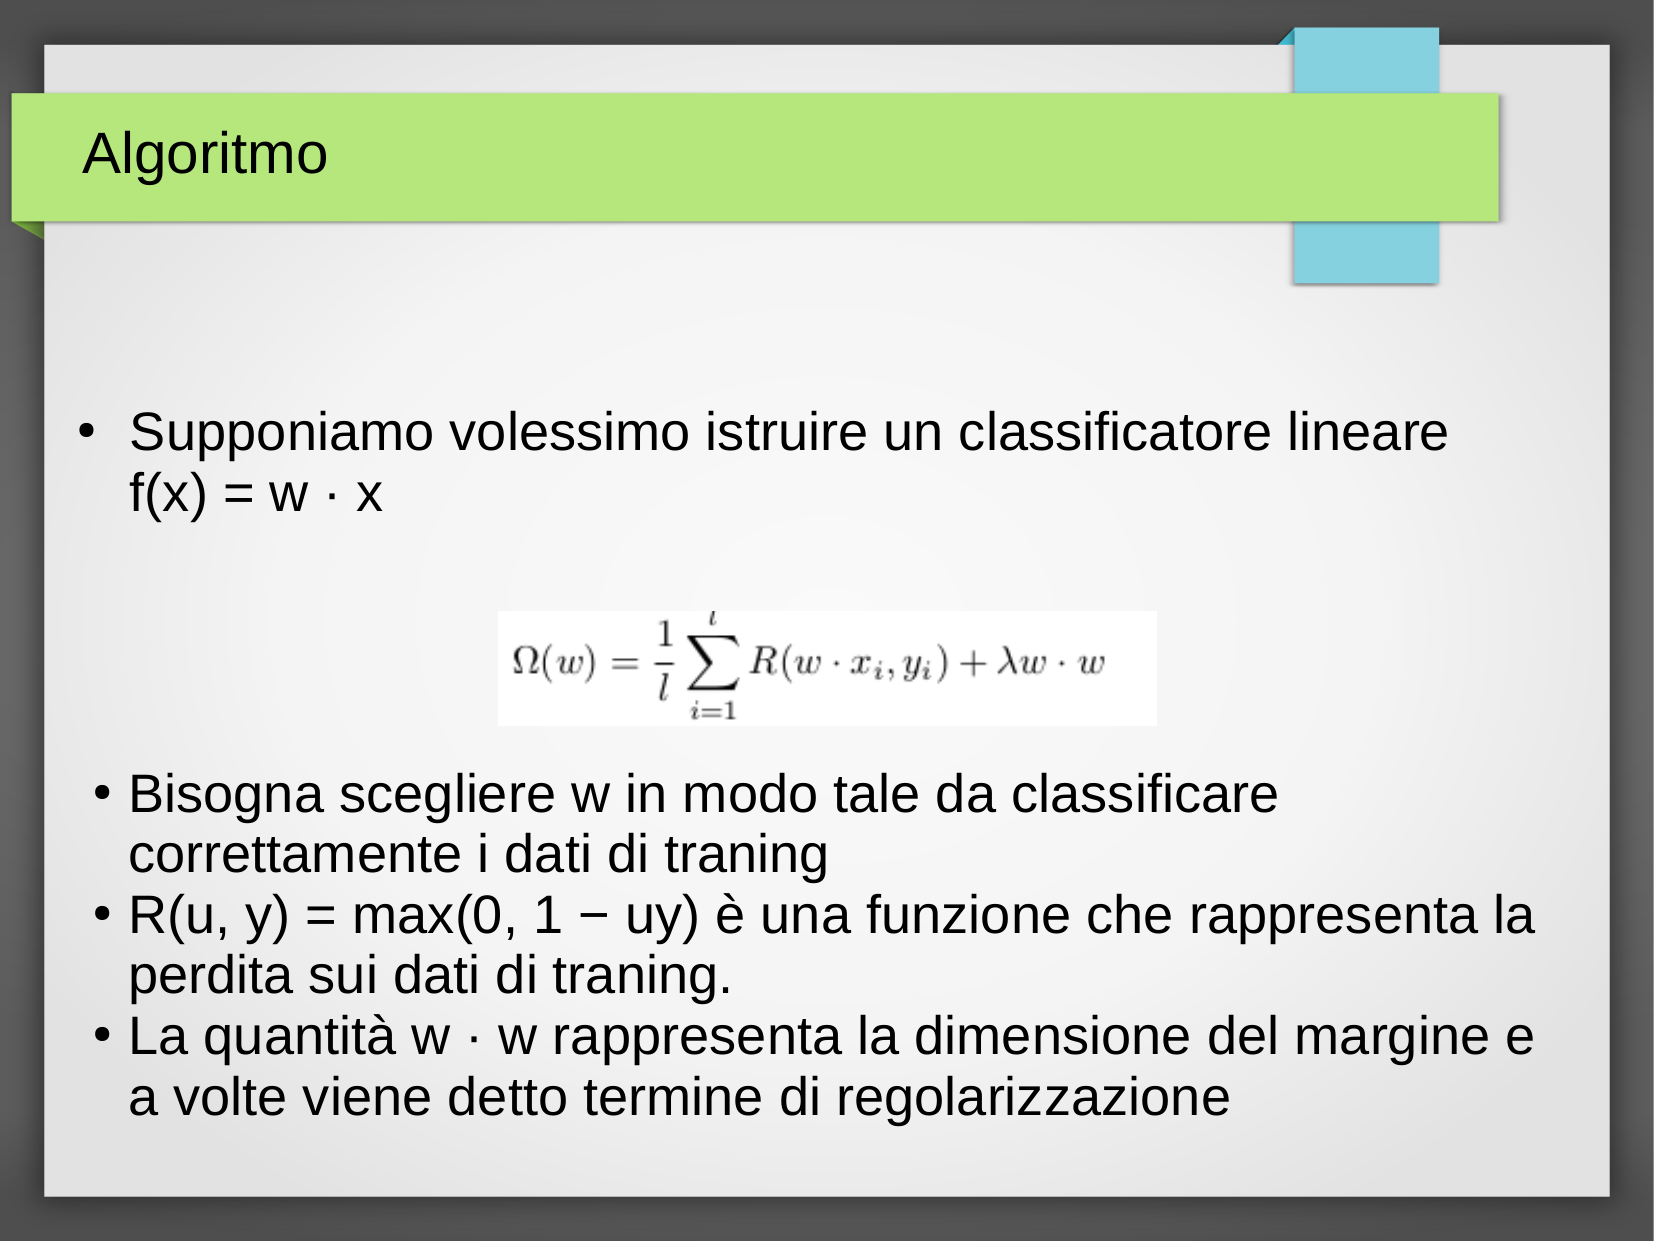

# Algoritmo
Supponiamo volessimo istruire un classificatore lineare f(x) = w · x
Bisogna scegliere w in modo tale da classificare correttamente i dati di traning
R(u, y) = max(0, 1 − uy) è una funzione che rappresenta la perdita sui dati di traning.
La quantità w · w rappresenta la dimensione del margine e a volte viene detto termine di regolarizzazione